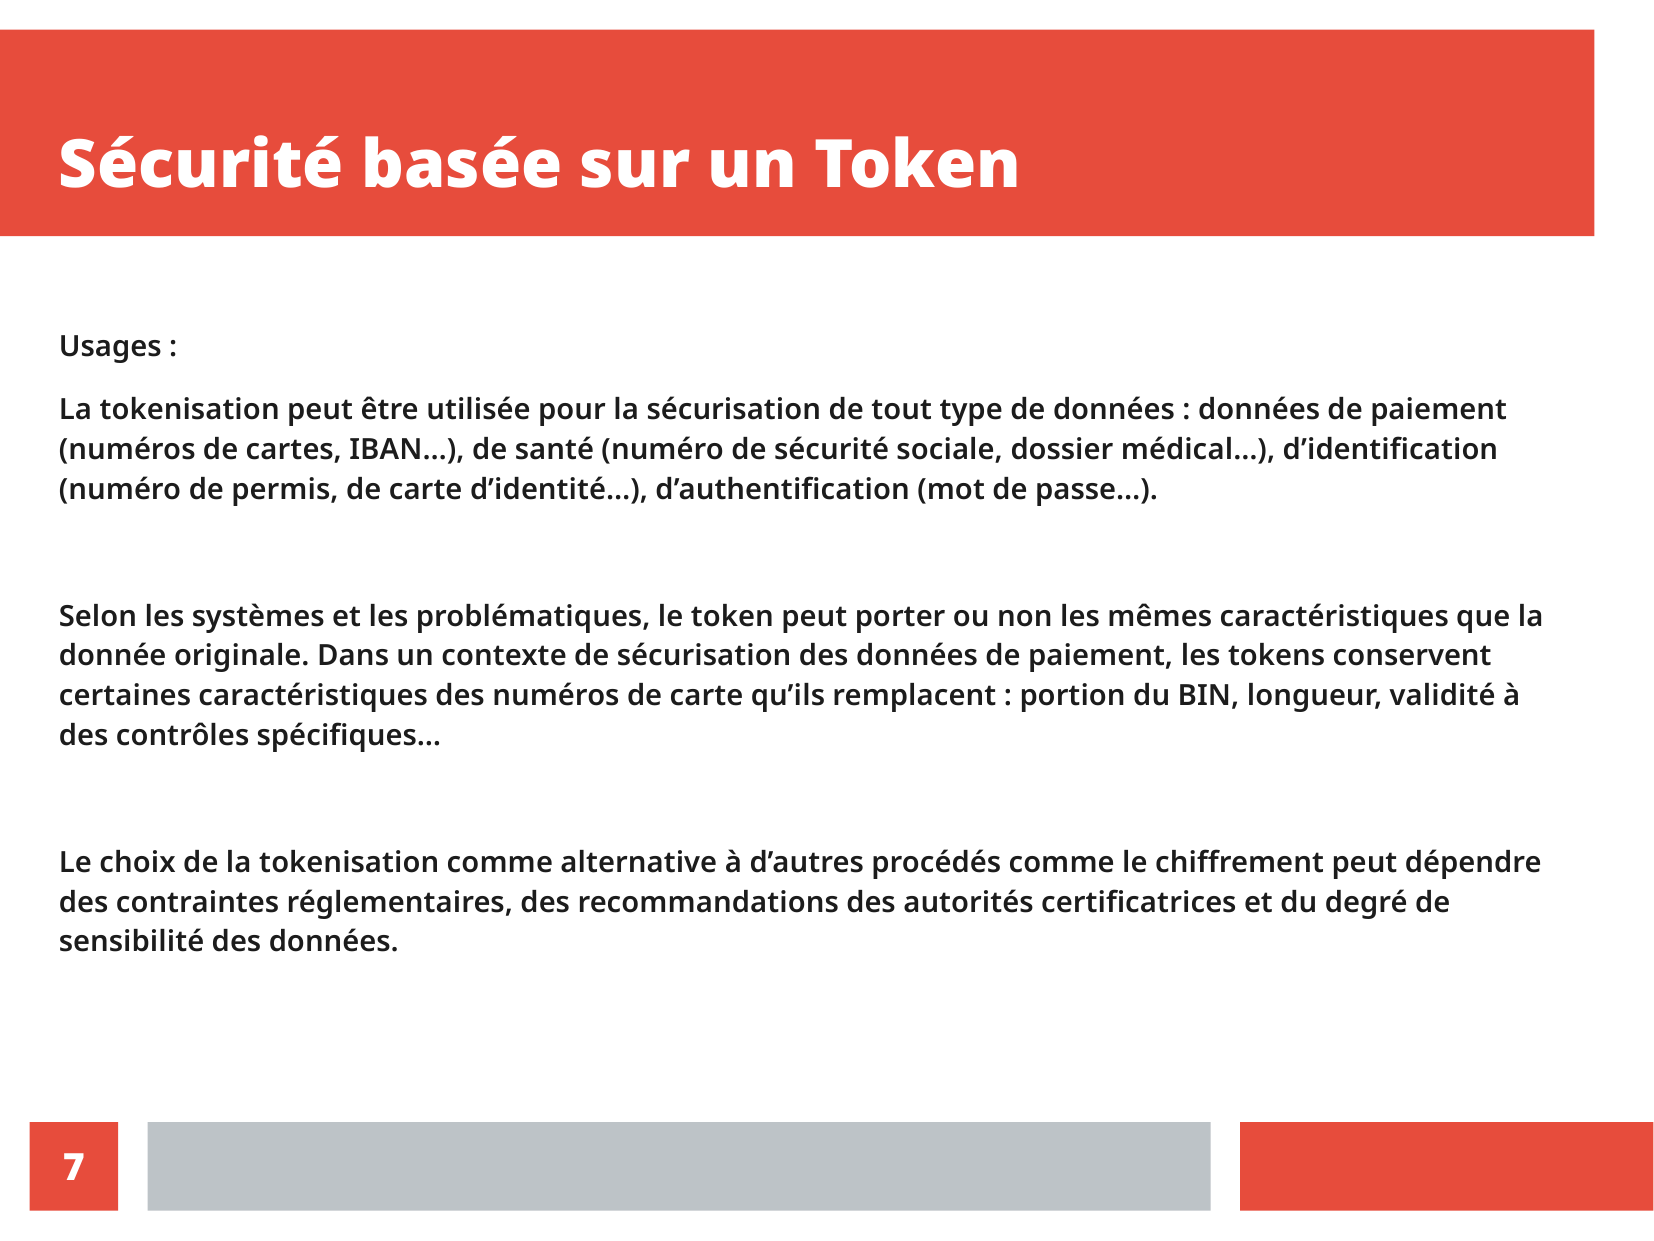

# Sécurité basée sur un Token
Usages :
La tokenisation peut être utilisée pour la sécurisation de tout type de données : données de paiement (numéros de cartes, IBAN…), de santé (numéro de sécurité sociale, dossier médical…), d’identification (numéro de permis, de carte d’identité…), d’authentification (mot de passe…).
Selon les systèmes et les problématiques, le token peut porter ou non les mêmes caractéristiques que la donnée originale. Dans un contexte de sécurisation des données de paiement, les tokens conservent certaines caractéristiques des numéros de carte qu’ils remplacent : portion du BIN, longueur, validité à des contrôles spécifiques…
Le choix de la tokenisation comme alternative à d’autres procédés comme le chiffrement peut dépendre des contraintes réglementaires, des recommandations des autorités certificatrices et du degré de sensibilité des données.
7